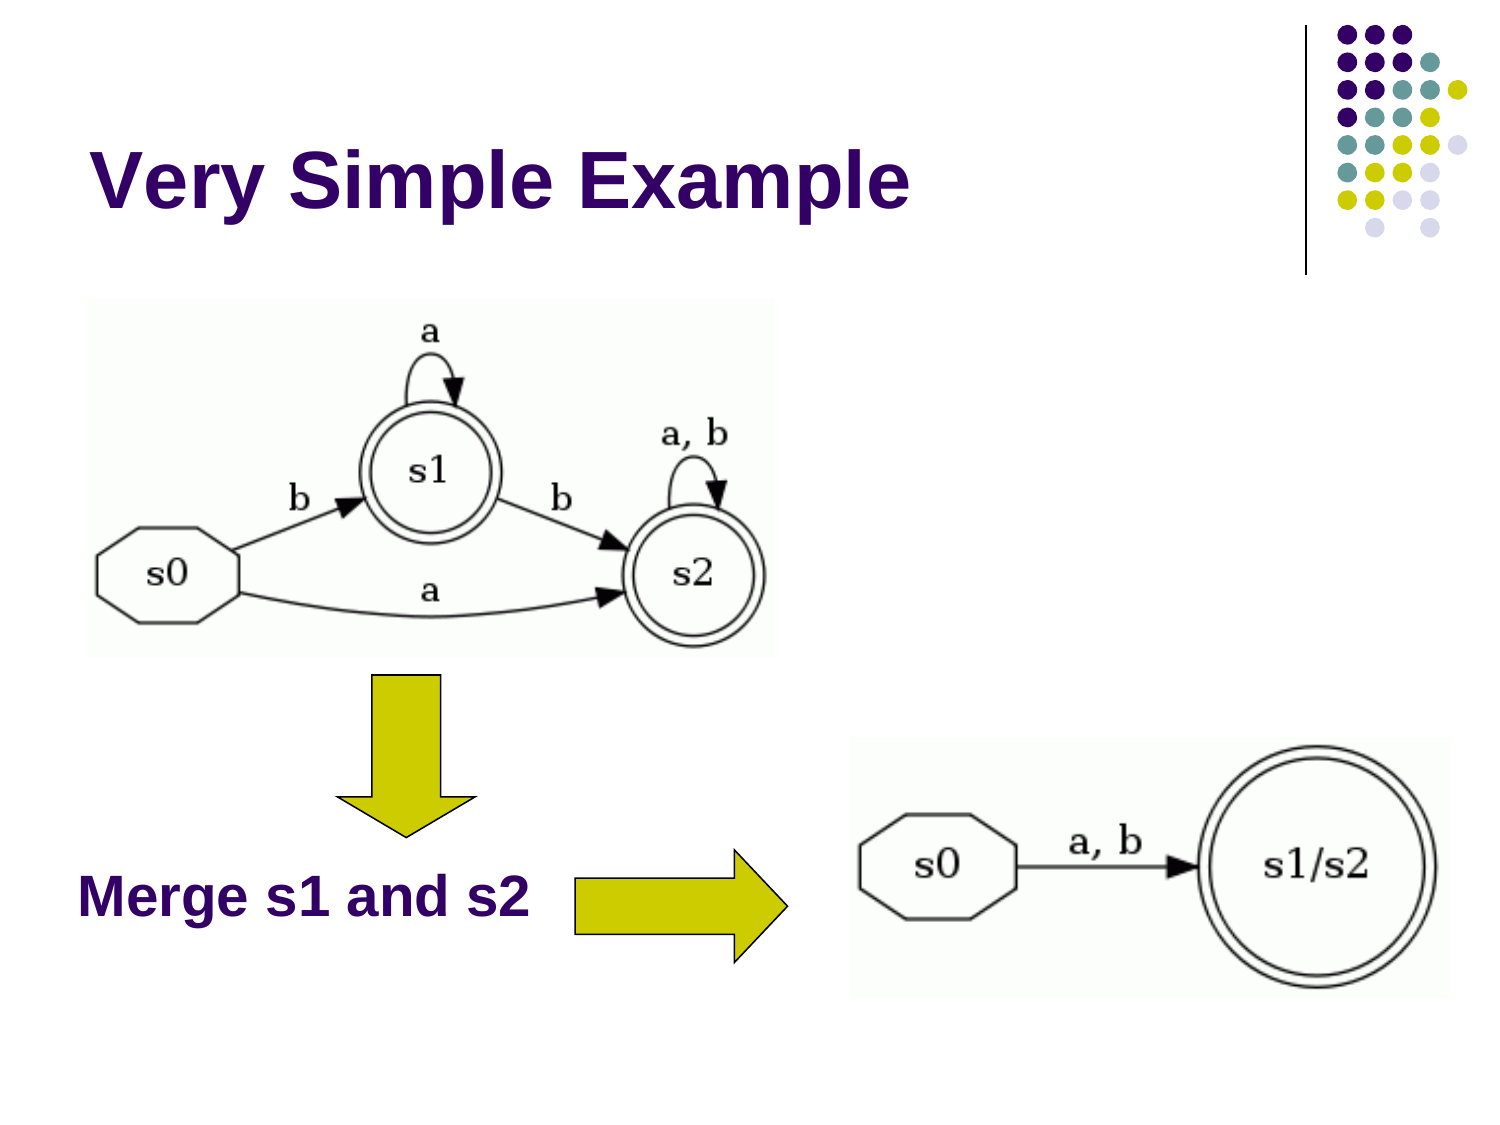

# Very Simple Example
Merge s1 and s2